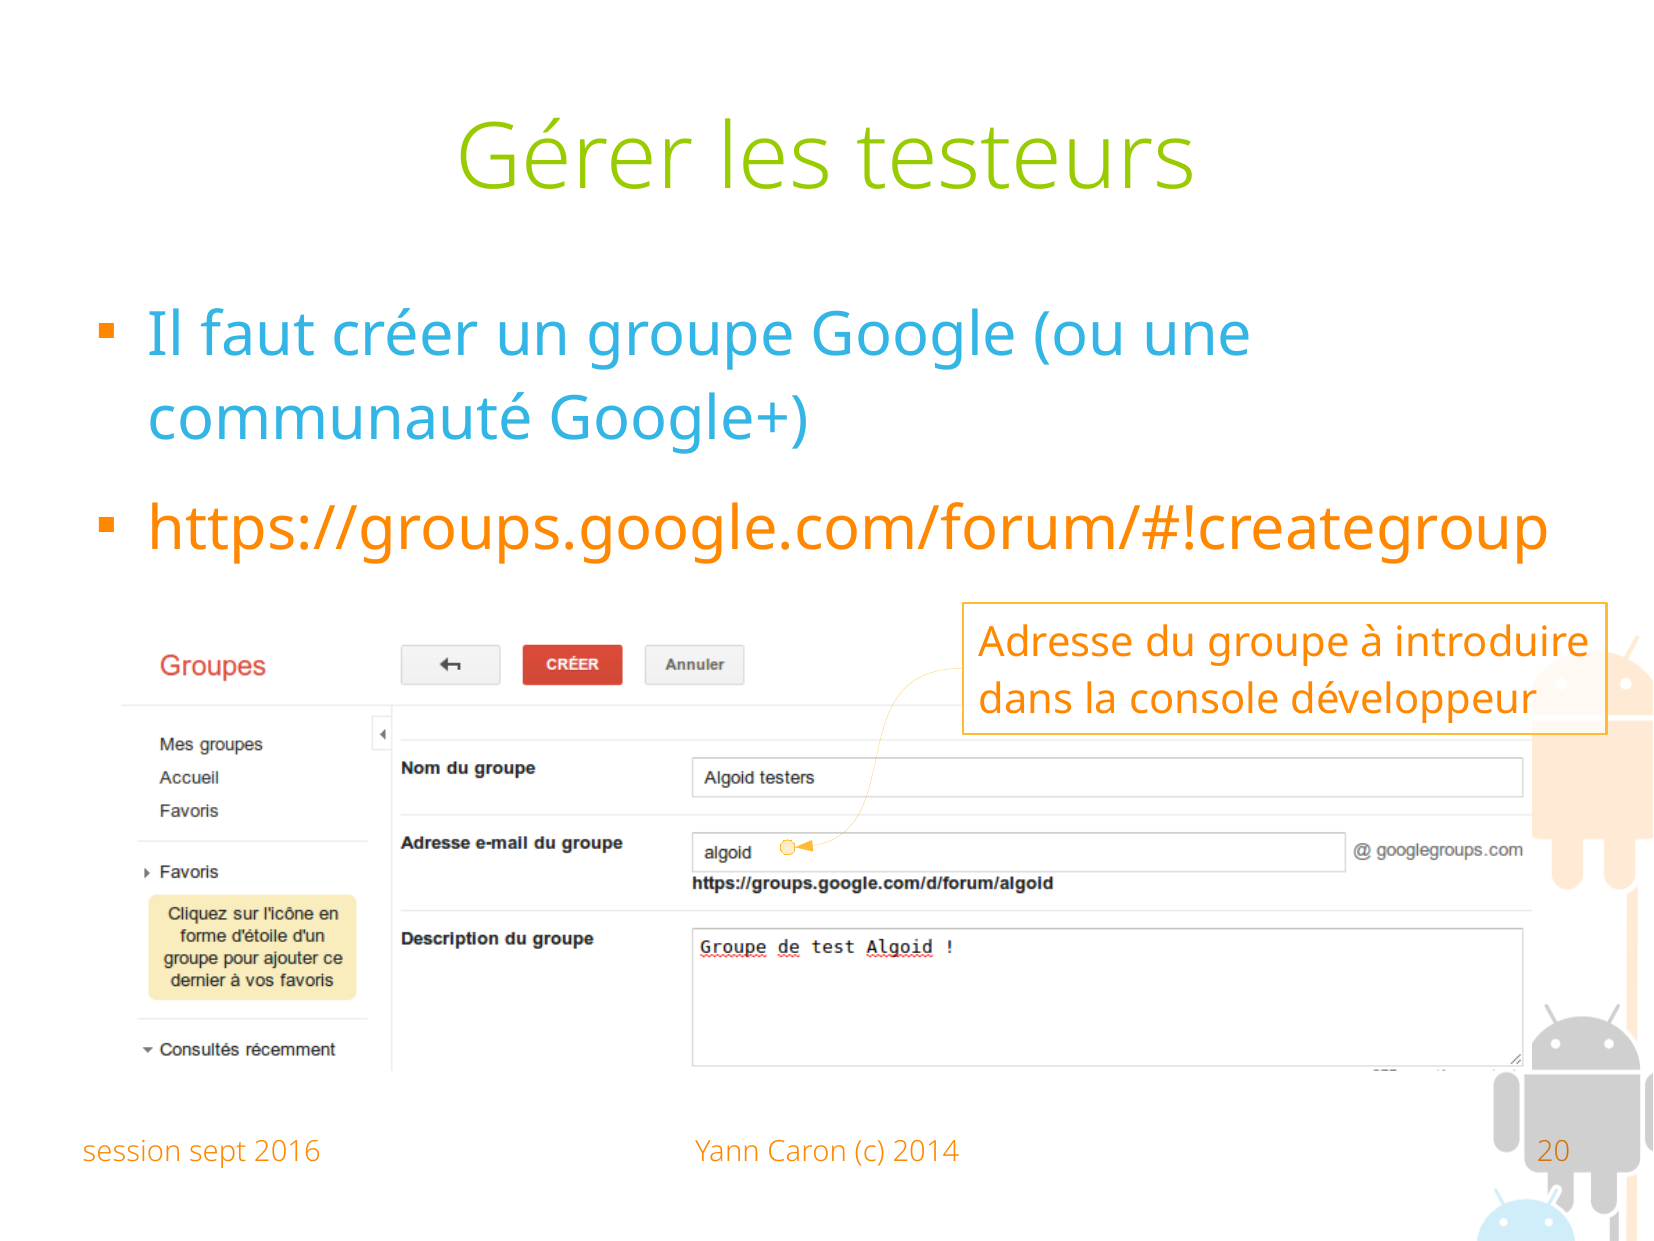

# Gérer les testeurs
Il faut créer un groupe Google (ou une communauté Google+)
https://groups.google.com/forum/#!creategroup
Adresse du groupe à introduire
dans la console développeur
session sept 2016
Yann Caron (c) 2014
20